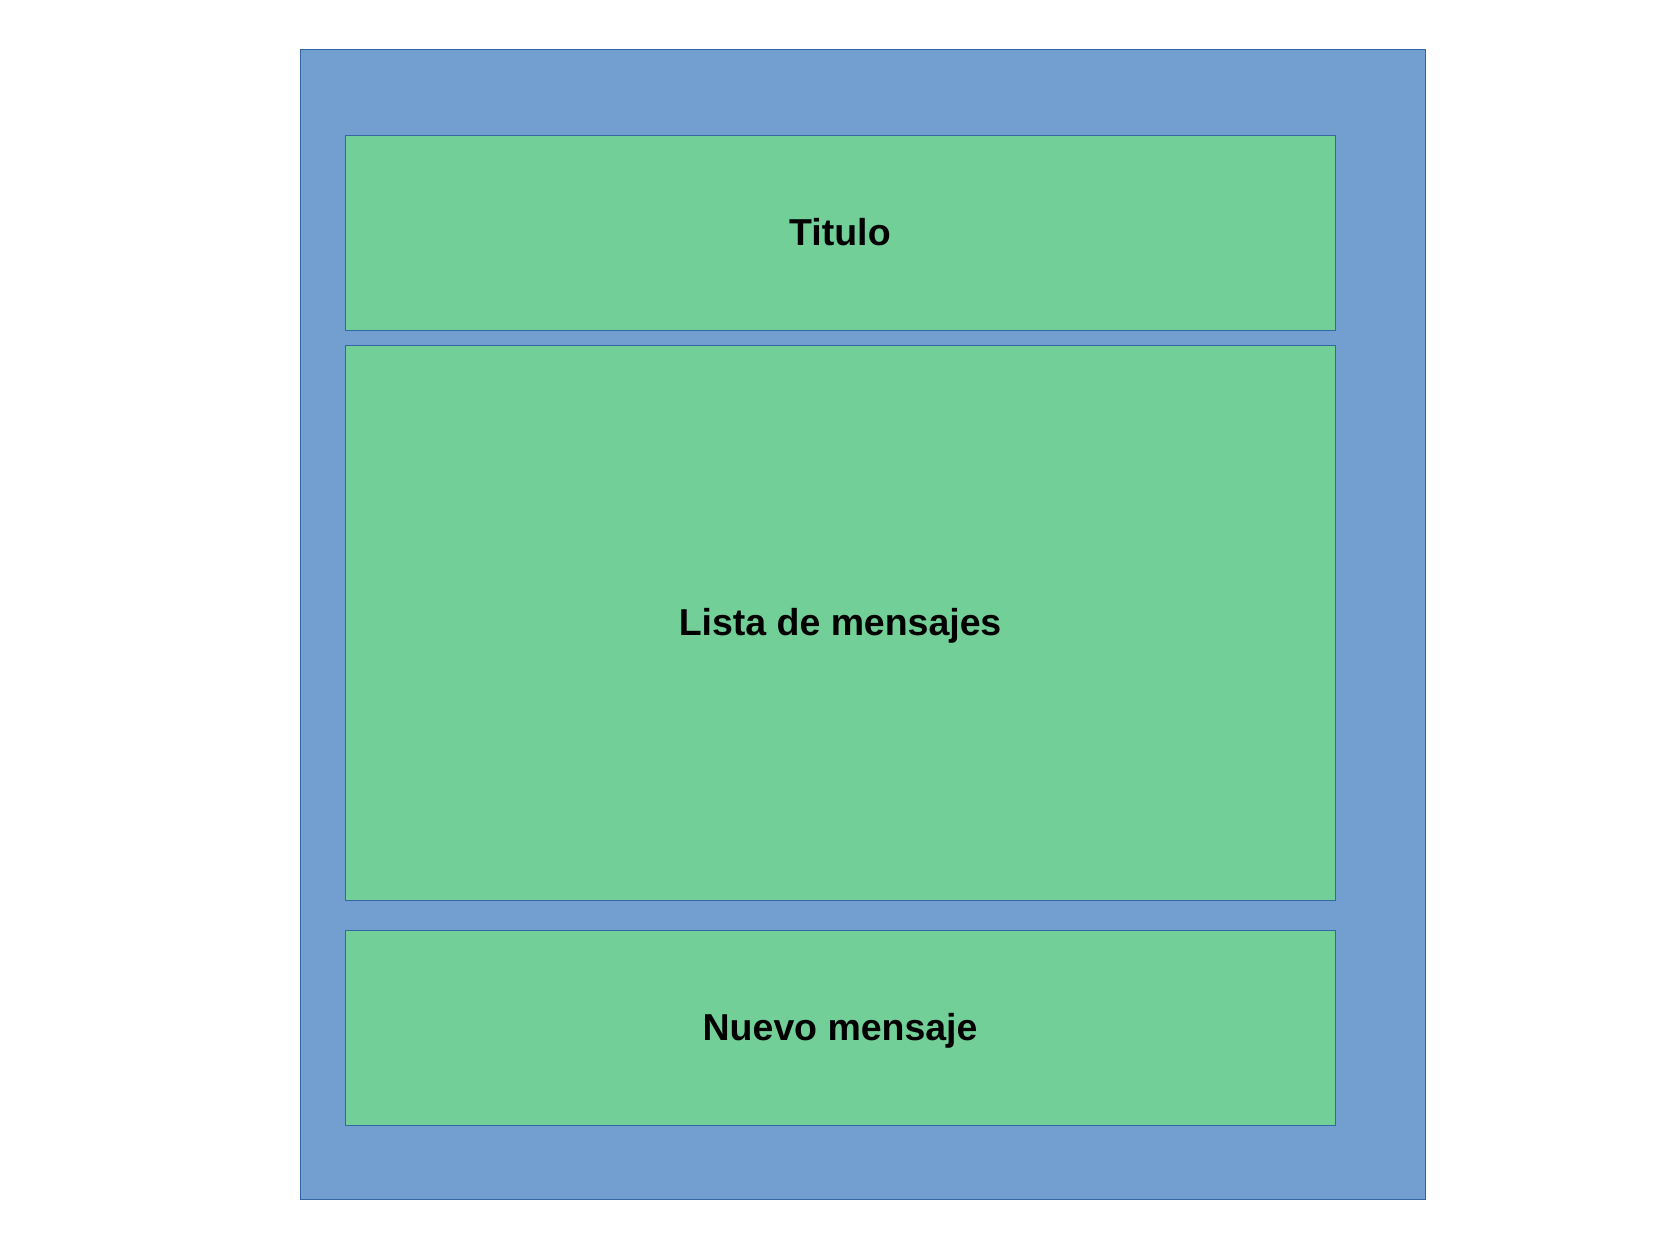

#
Titulo
Lista de mensajes
Nuevo mensaje